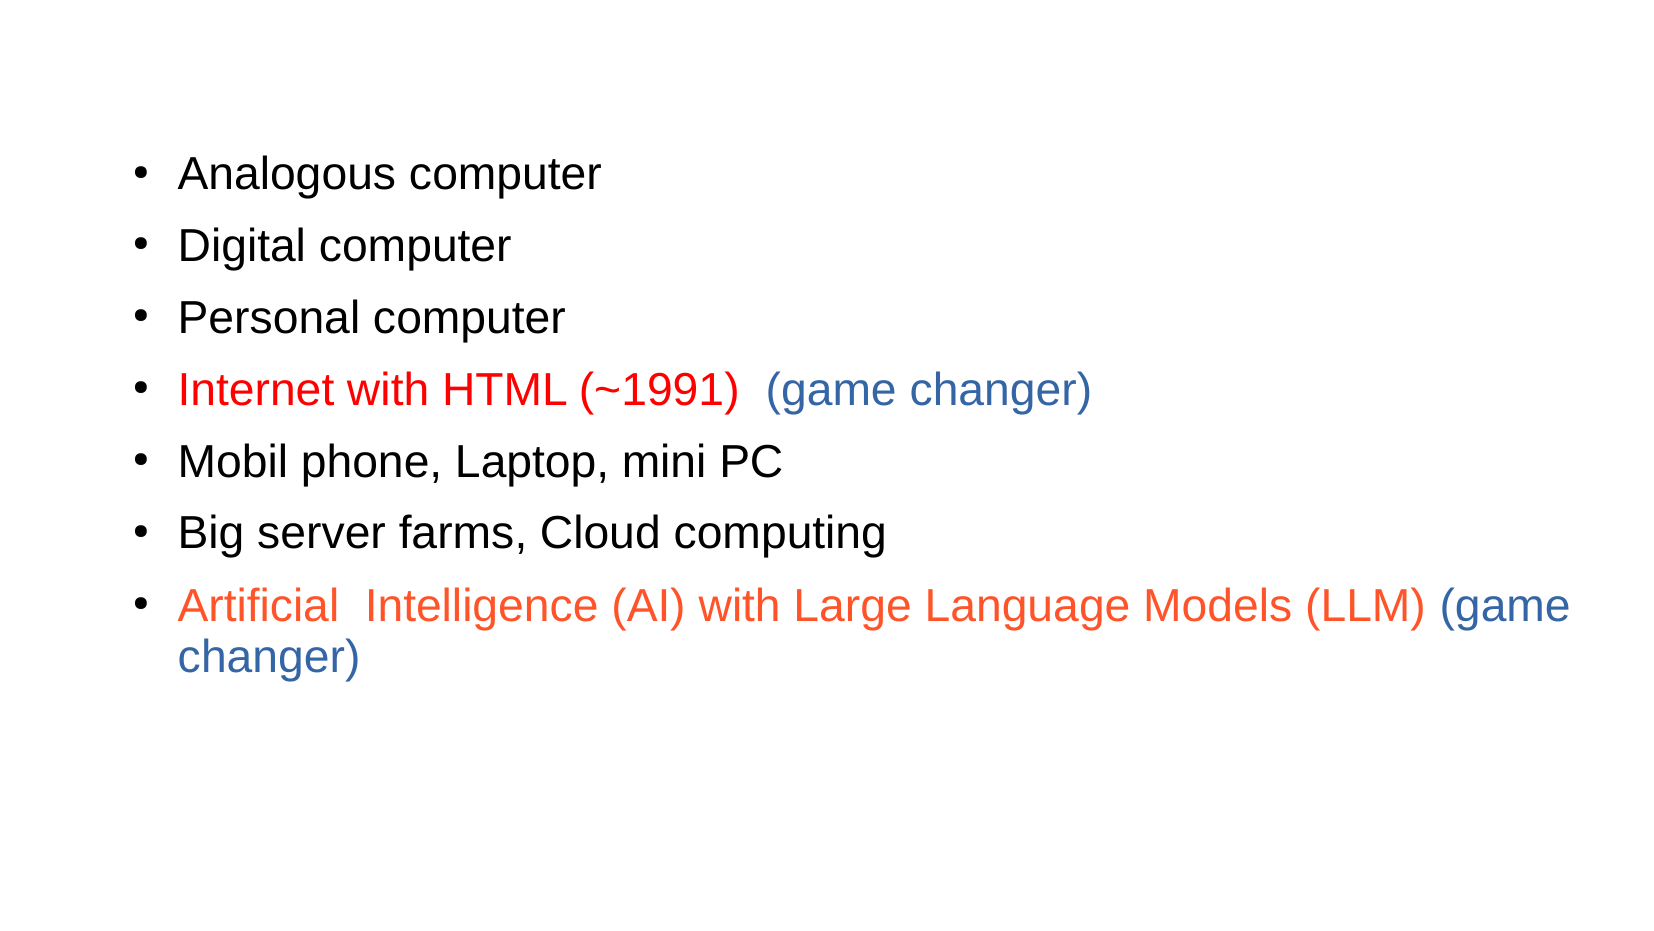

# Analogous computer
Digital computer
Personal computer
Internet with HTML (~1991) (game changer)
Mobil phone, Laptop, mini PC
Big server farms, Cloud computing
Artificial Intelligence (AI) with Large Language Models (LLM) (game changer)